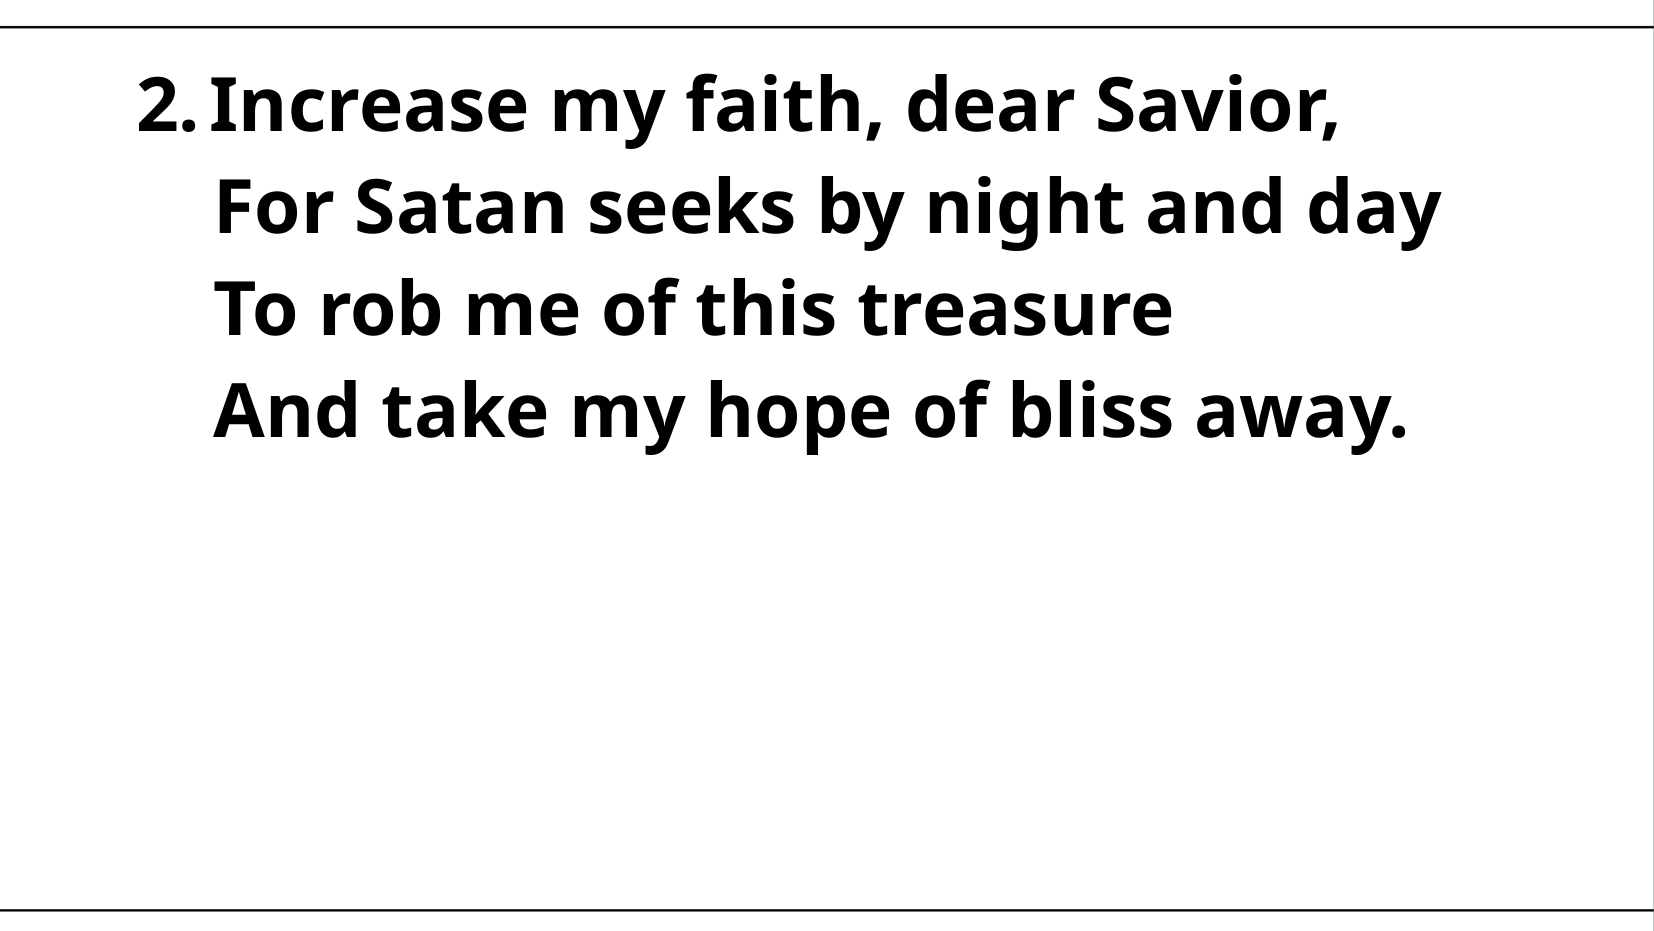

2.	Increase my faith, dear Savior,
 For Satan seeks by night and day
 To rob me of this treasure
 And take my hope of bliss away.